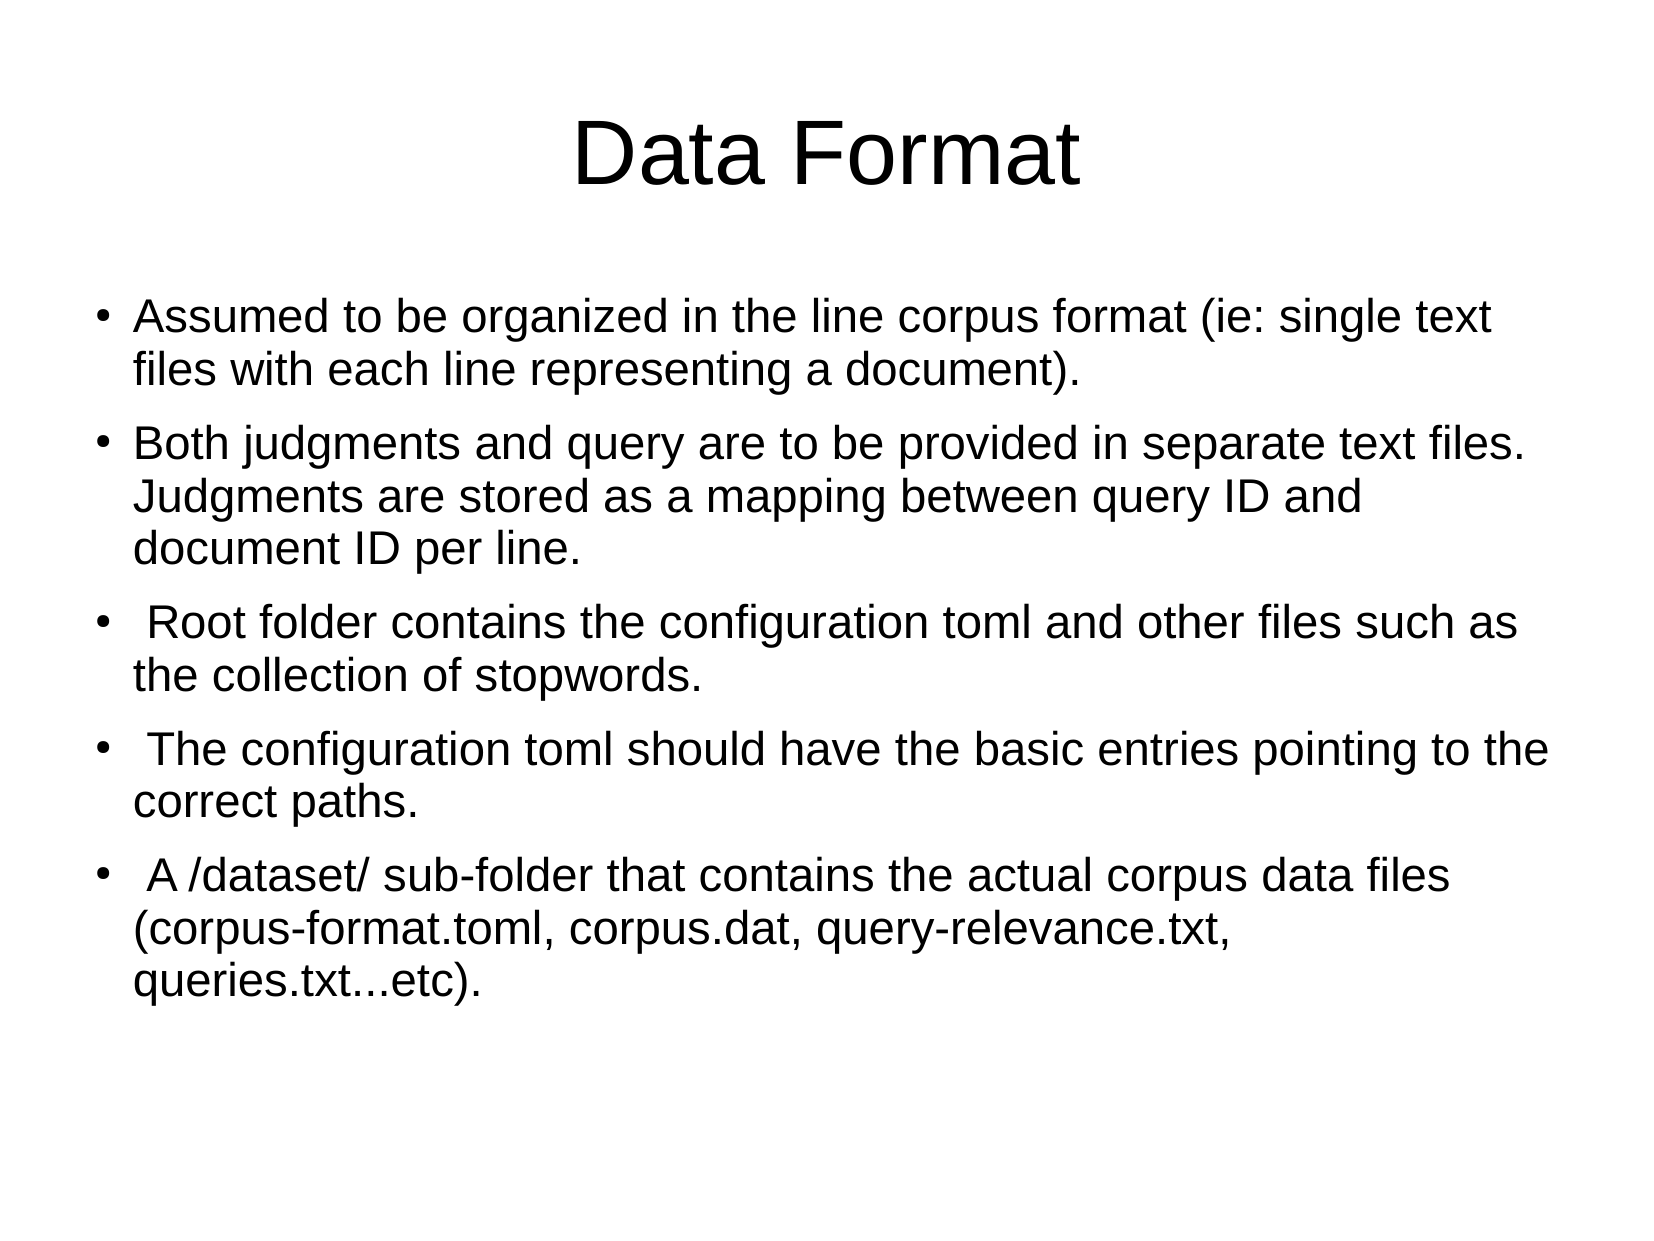

# Data Format
Assumed to be organized in the line corpus format (ie: single text files with each line representing a document).
Both judgments and query are to be provided in separate text files. Judgments are stored as a mapping between query ID and document ID per line.
 Root folder contains the configuration toml and other files such as the collection of stopwords.
 The configuration toml should have the basic entries pointing to the correct paths.
 A /dataset/ sub-folder that contains the actual corpus data files (corpus-format.toml, corpus.dat, query-relevance.txt, queries.txt...etc).